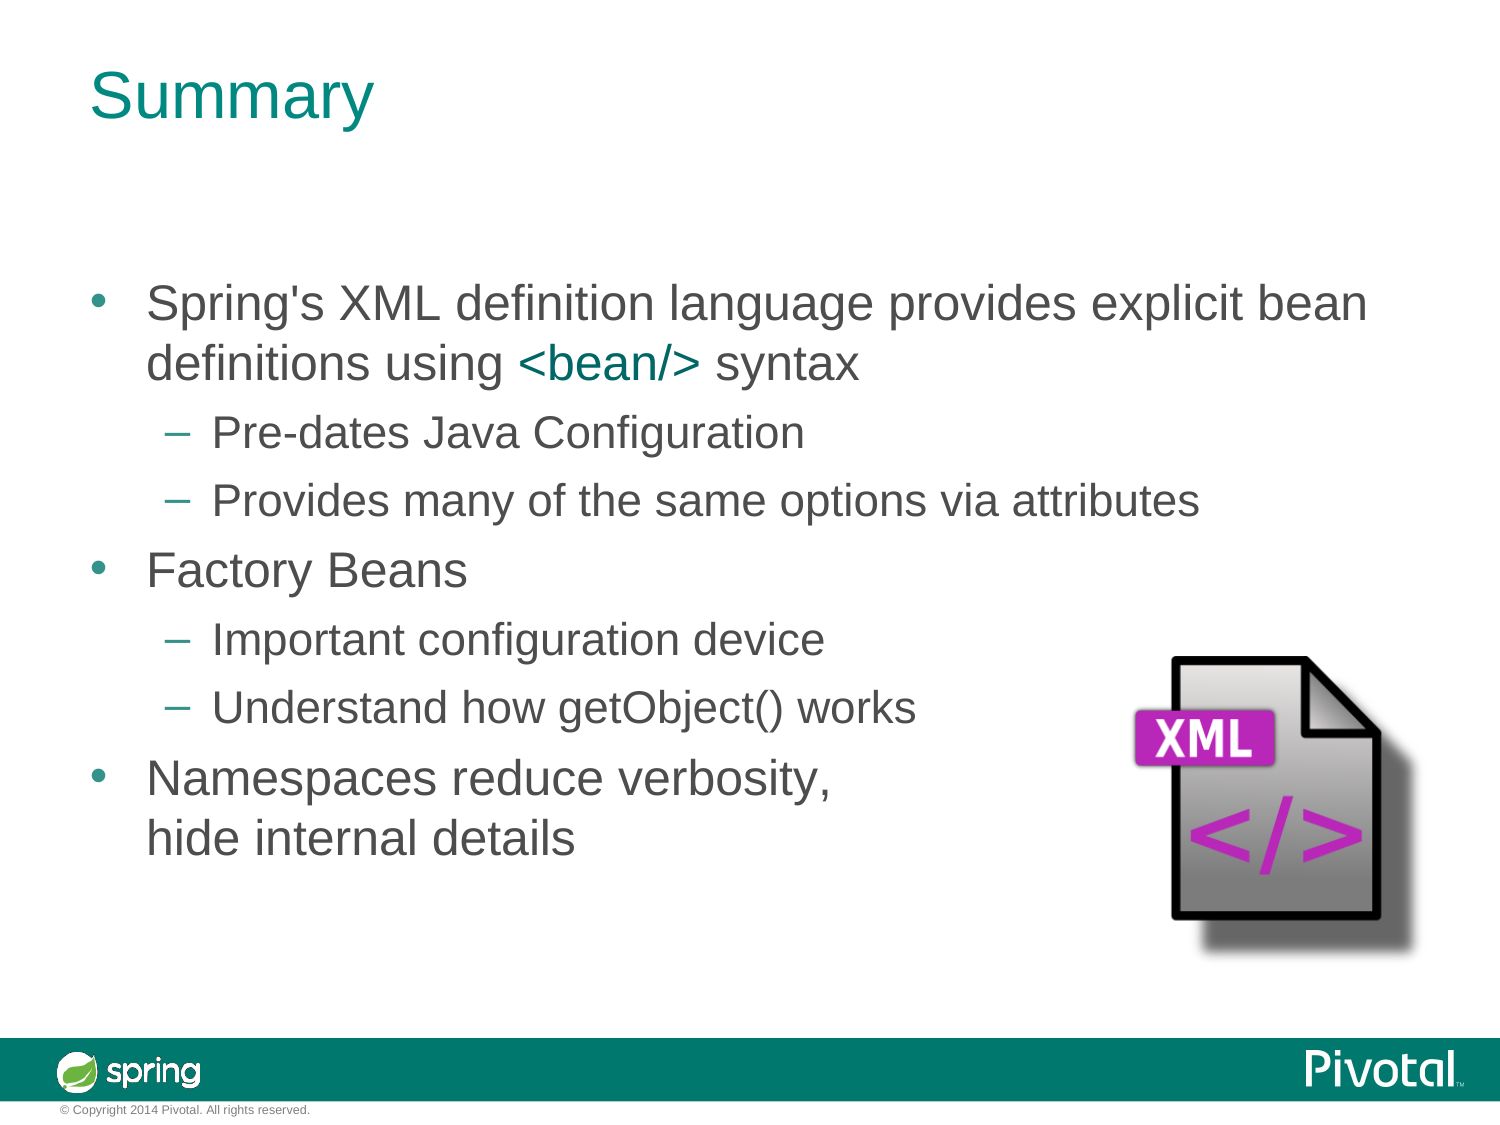

# Summary
Spring's XML definition language provides explicit bean definitions using <bean/> syntax
Pre-dates Java Configuration
Provides many of the same options via attributes
Factory Beans
Important configuration device
Understand how getObject() works
Namespaces reduce verbosity,
hide internal details